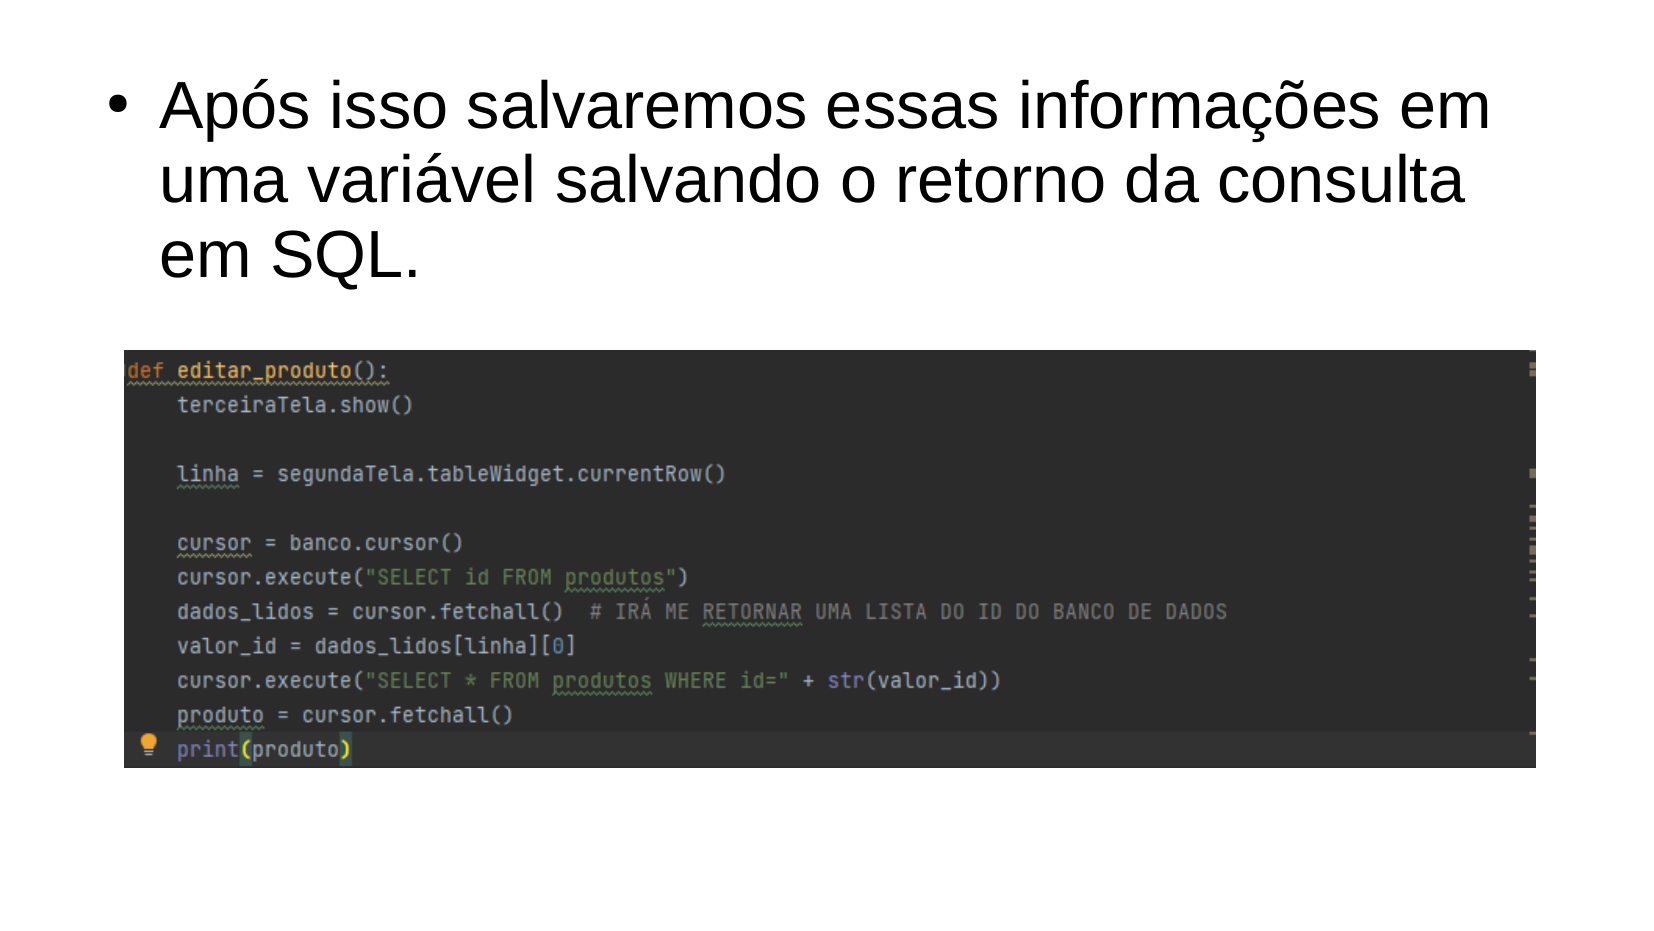

# Após isso salvaremos essas informações em uma variável salvando o retorno da consulta em SQL.